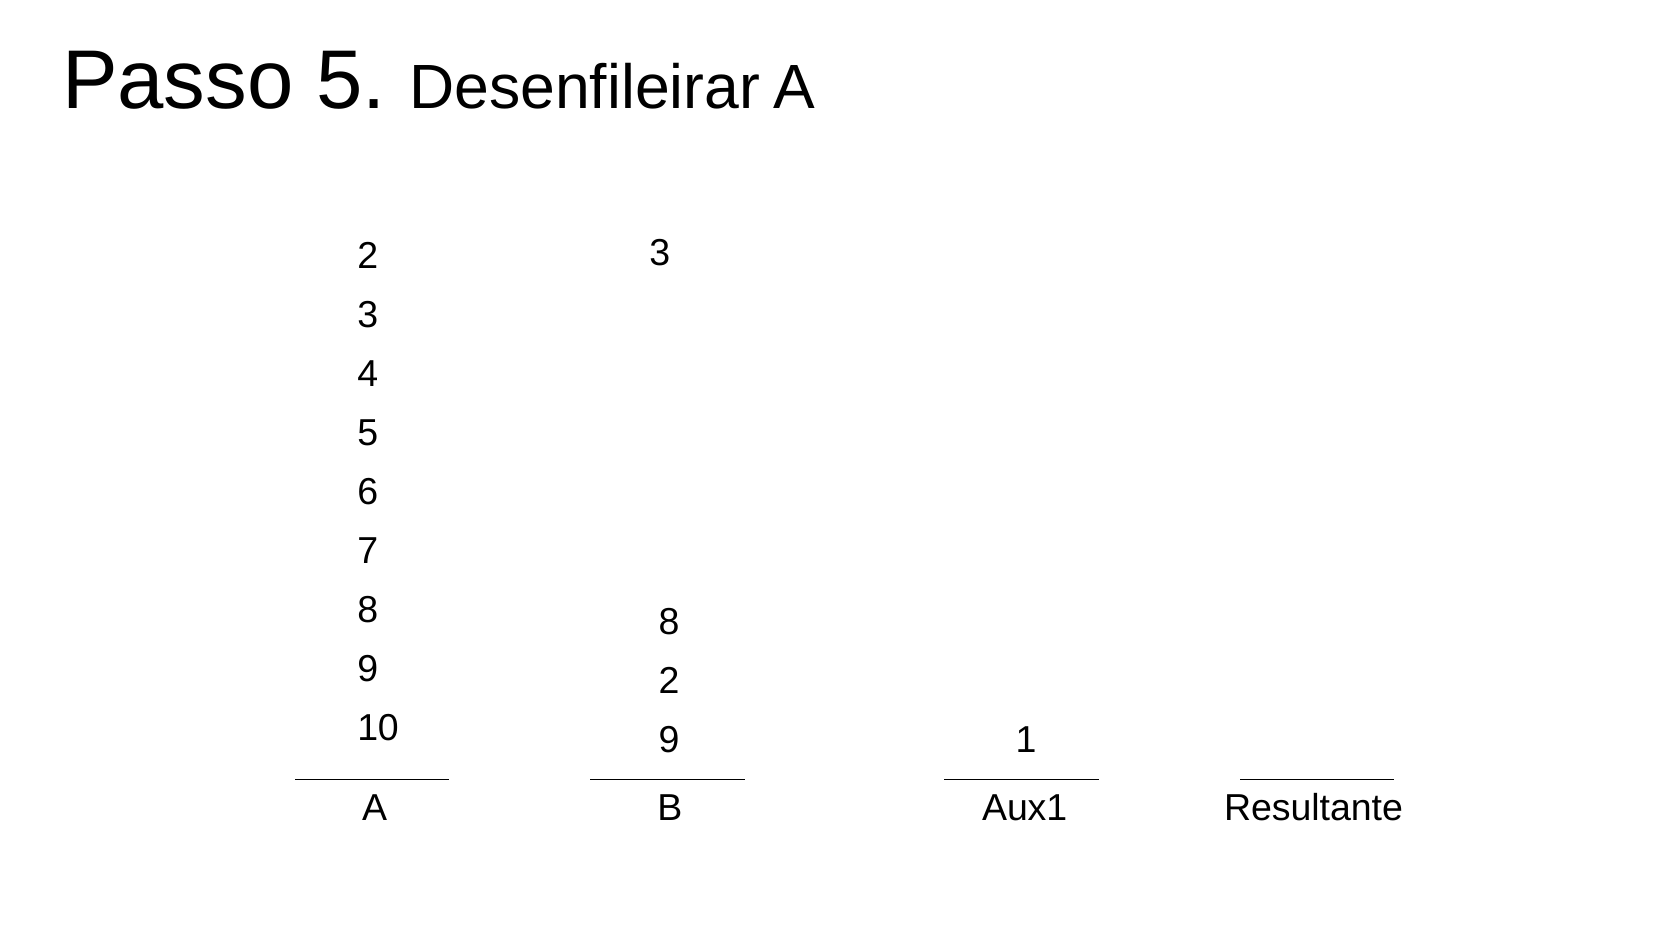

Passo 5. Desenfileirar A
3
2
3
4
5
6
7
8
8
9
2
10
9
1
A
B
Aux1
Resultante